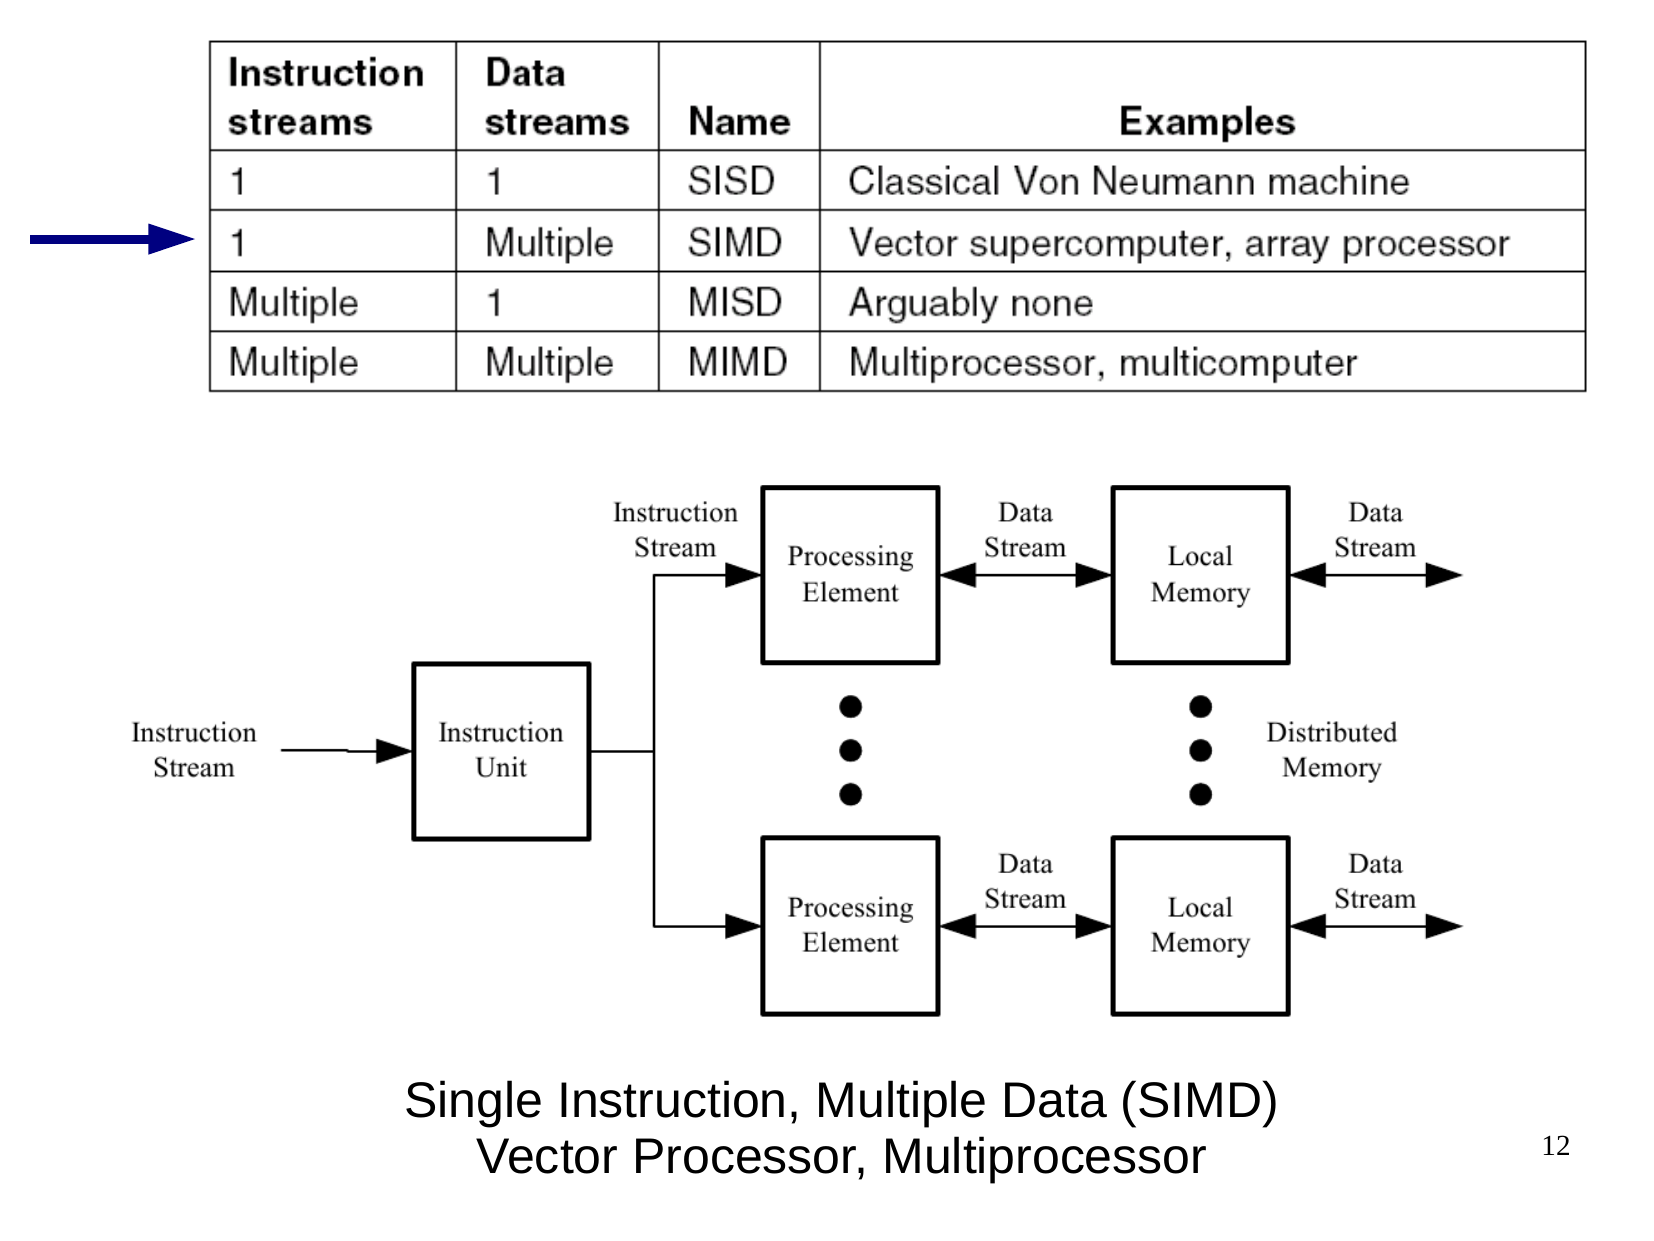

Single Instruction, Multiple Data (SIMD)
Vector Processor, Multiprocessor
12